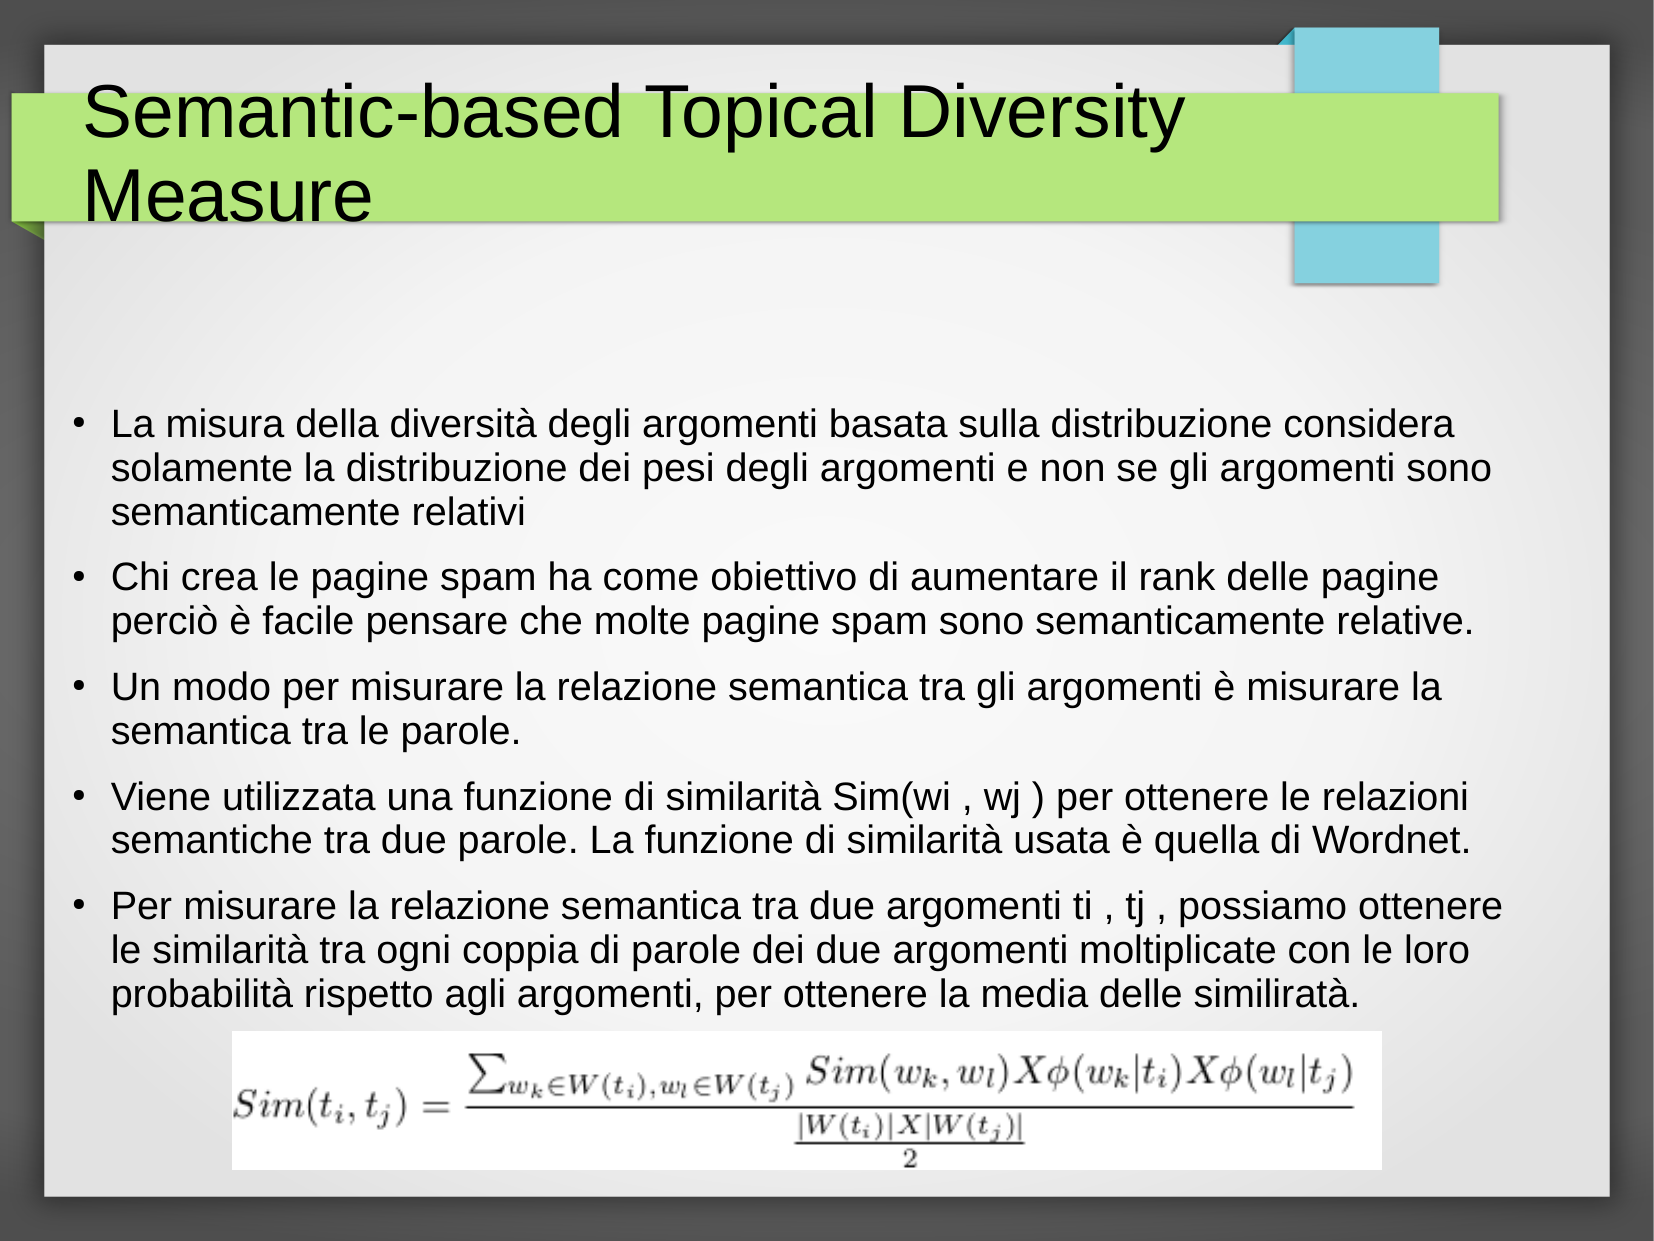

# Semantic-based Topical Diversity Measure
La misura della diversità degli argomenti basata sulla distribuzione considera solamente la distribuzione dei pesi degli argomenti e non se gli argomenti sono semanticamente relativi
Chi crea le pagine spam ha come obiettivo di aumentare il rank delle pagine perciò è facile pensare che molte pagine spam sono semanticamente relative.
Un modo per misurare la relazione semantica tra gli argomenti è misurare la semantica tra le parole.
Viene utilizzata una funzione di similarità Sim(wi , wj ) per ottenere le relazioni semantiche tra due parole. La funzione di similarità usata è quella di Wordnet.
Per misurare la relazione semantica tra due argomenti ti , tj , possiamo ottenere le similarità tra ogni coppia di parole dei due argomenti moltiplicate con le loro probabilità rispetto agli argomenti, per ottenere la media delle similiratà.